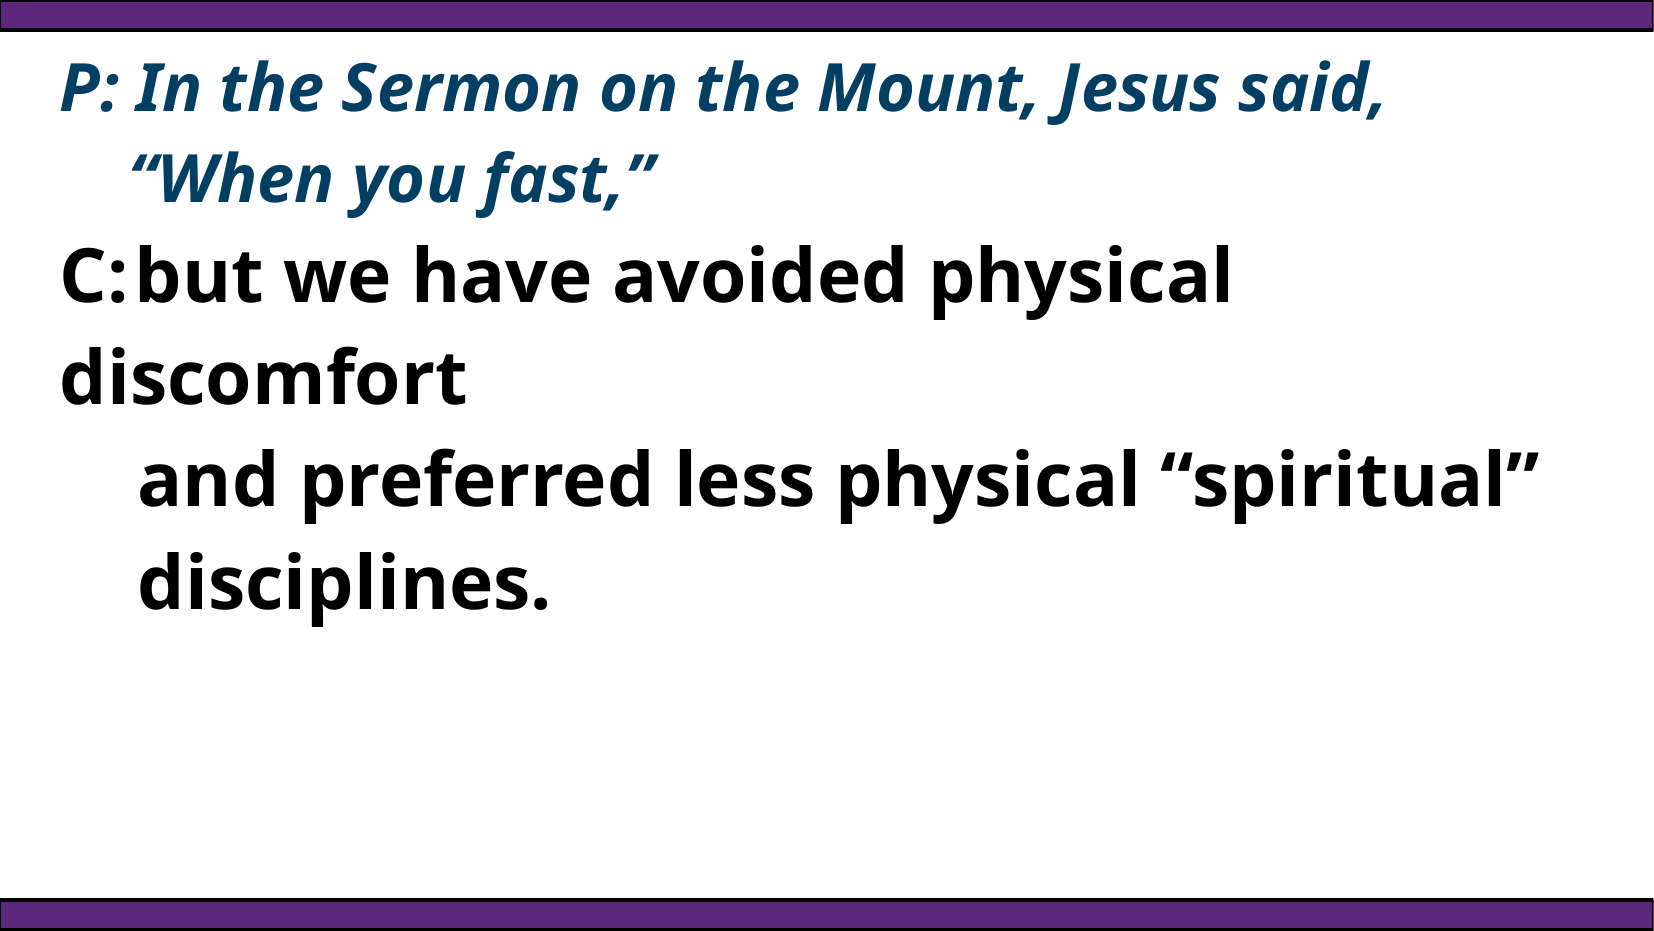

P: In the Sermon on the Mount, Jesus said,
 “When you fast,”
C:	but we have avoided physical discomfort
 and preferred less physical “spiritual”
 disciplines.